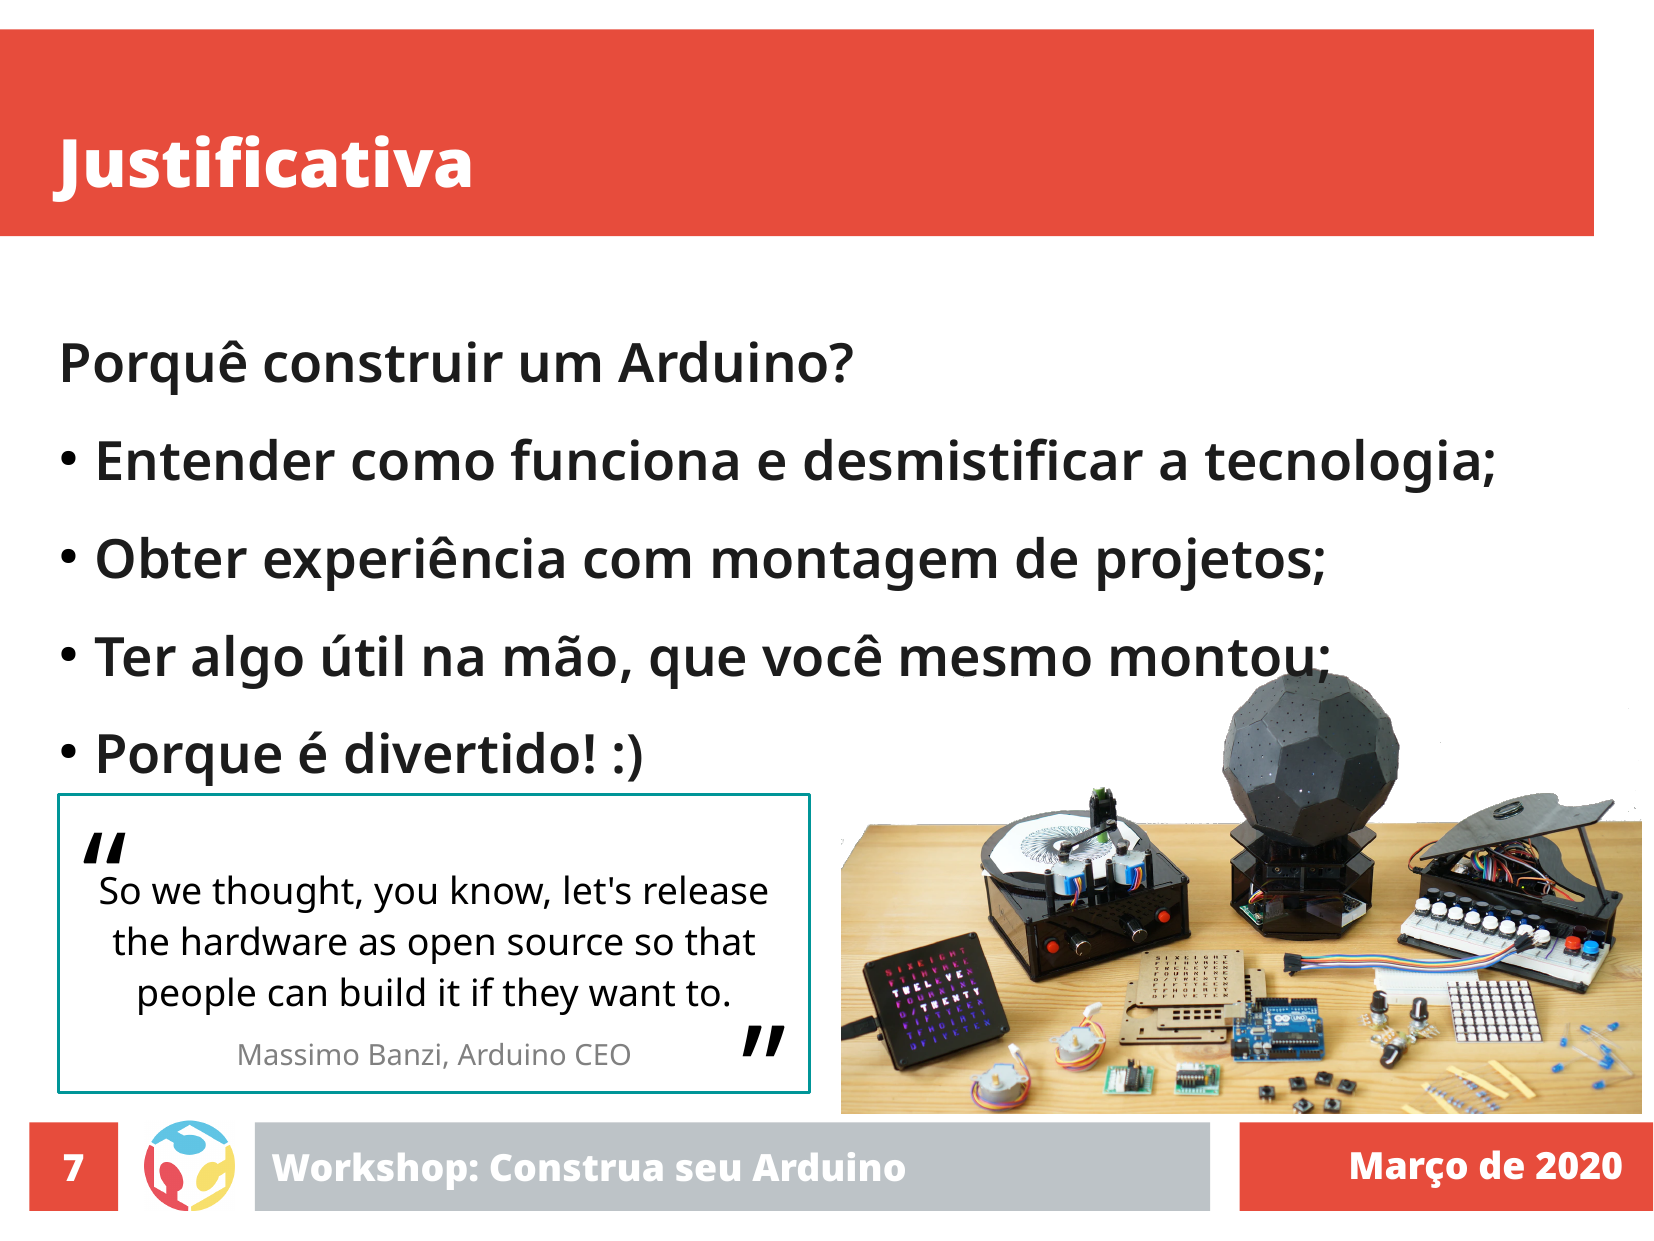

# Justificativa
Porquê construir um Arduino?
Entender como funciona e desmistificar a tecnologia;
Obter experiência com montagem de projetos;
Ter algo útil na mão, que você mesmo montou;
Porque é divertido! :)
“
So we thought, you know, let's release the hardware as open source so that people can build it if they want to.
Massimo Banzi, Arduino CEO
“
7
Workshop: Construa seu Arduino
Março de 2020